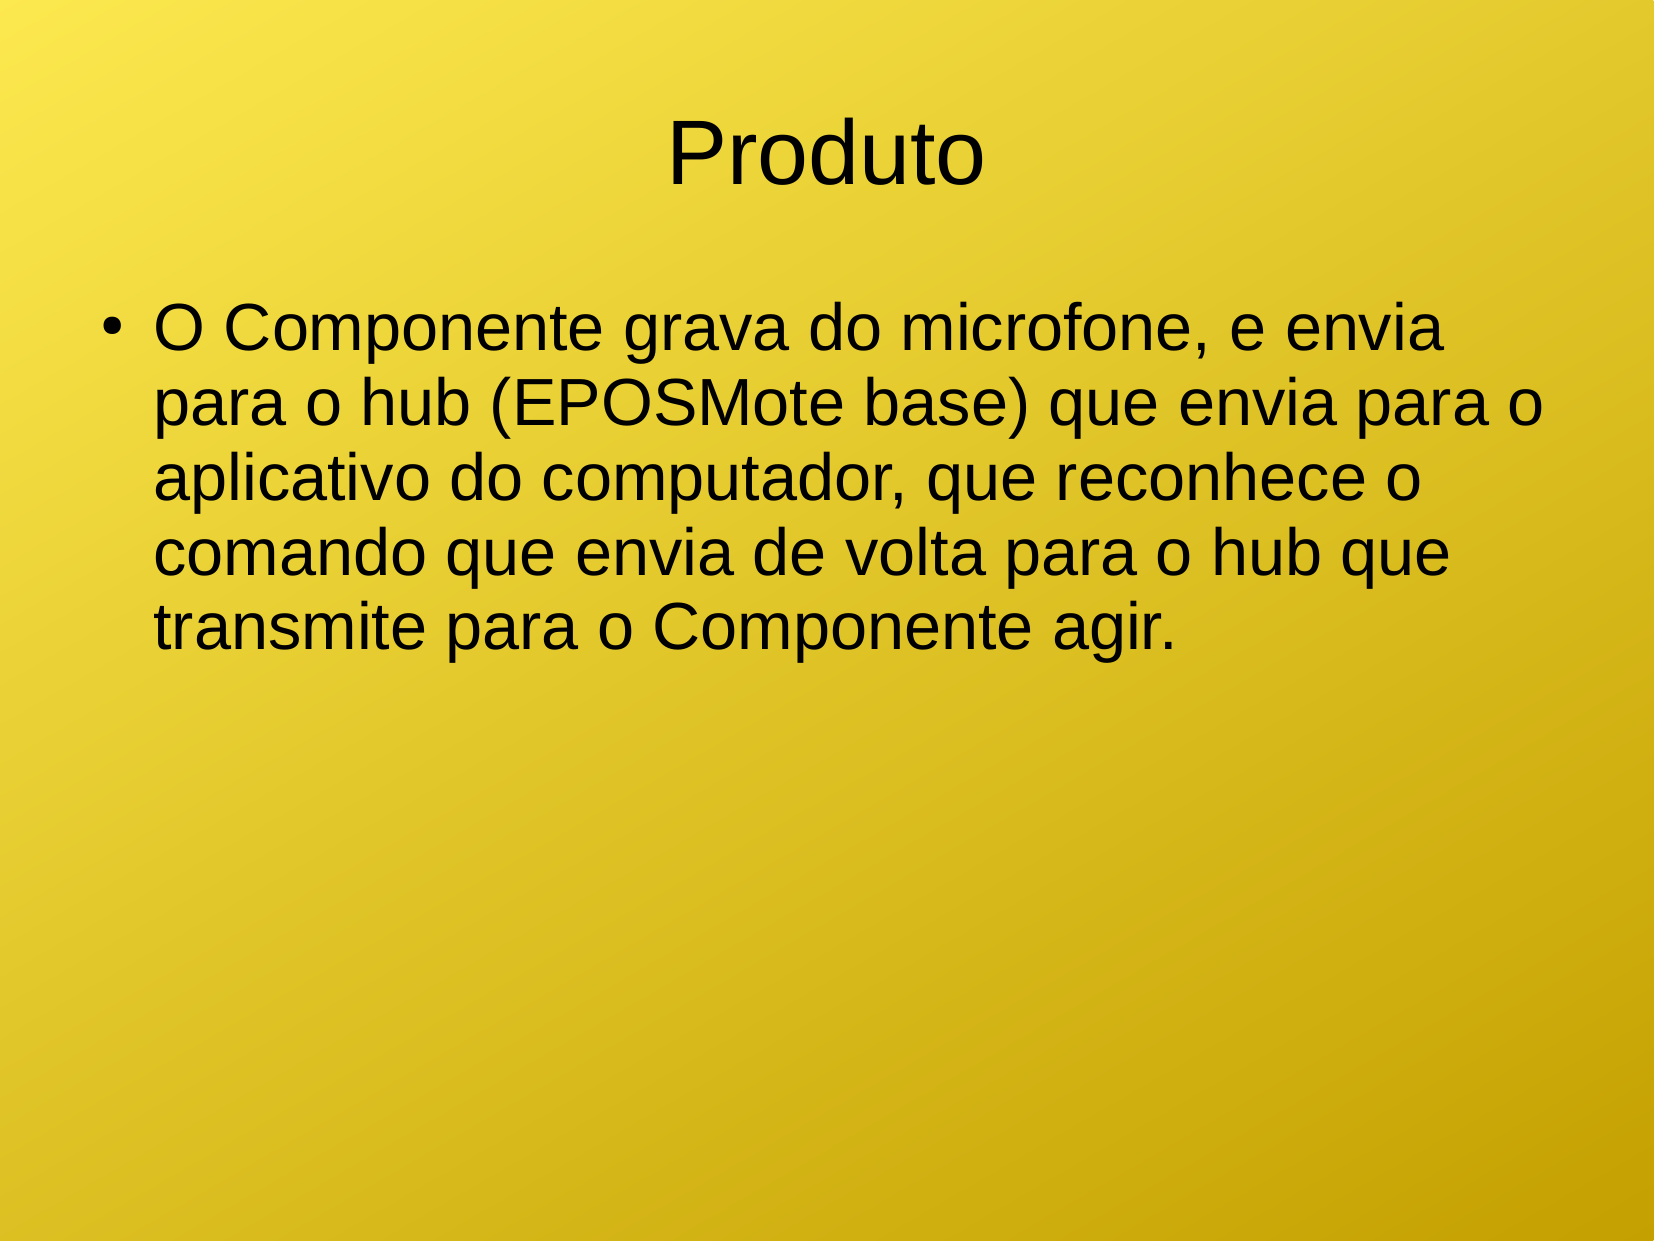

# Produto
O Componente grava do microfone, e envia para o hub (EPOSMote base) que envia para o aplicativo do computador, que reconhece o comando que envia de volta para o hub que transmite para o Componente agir.